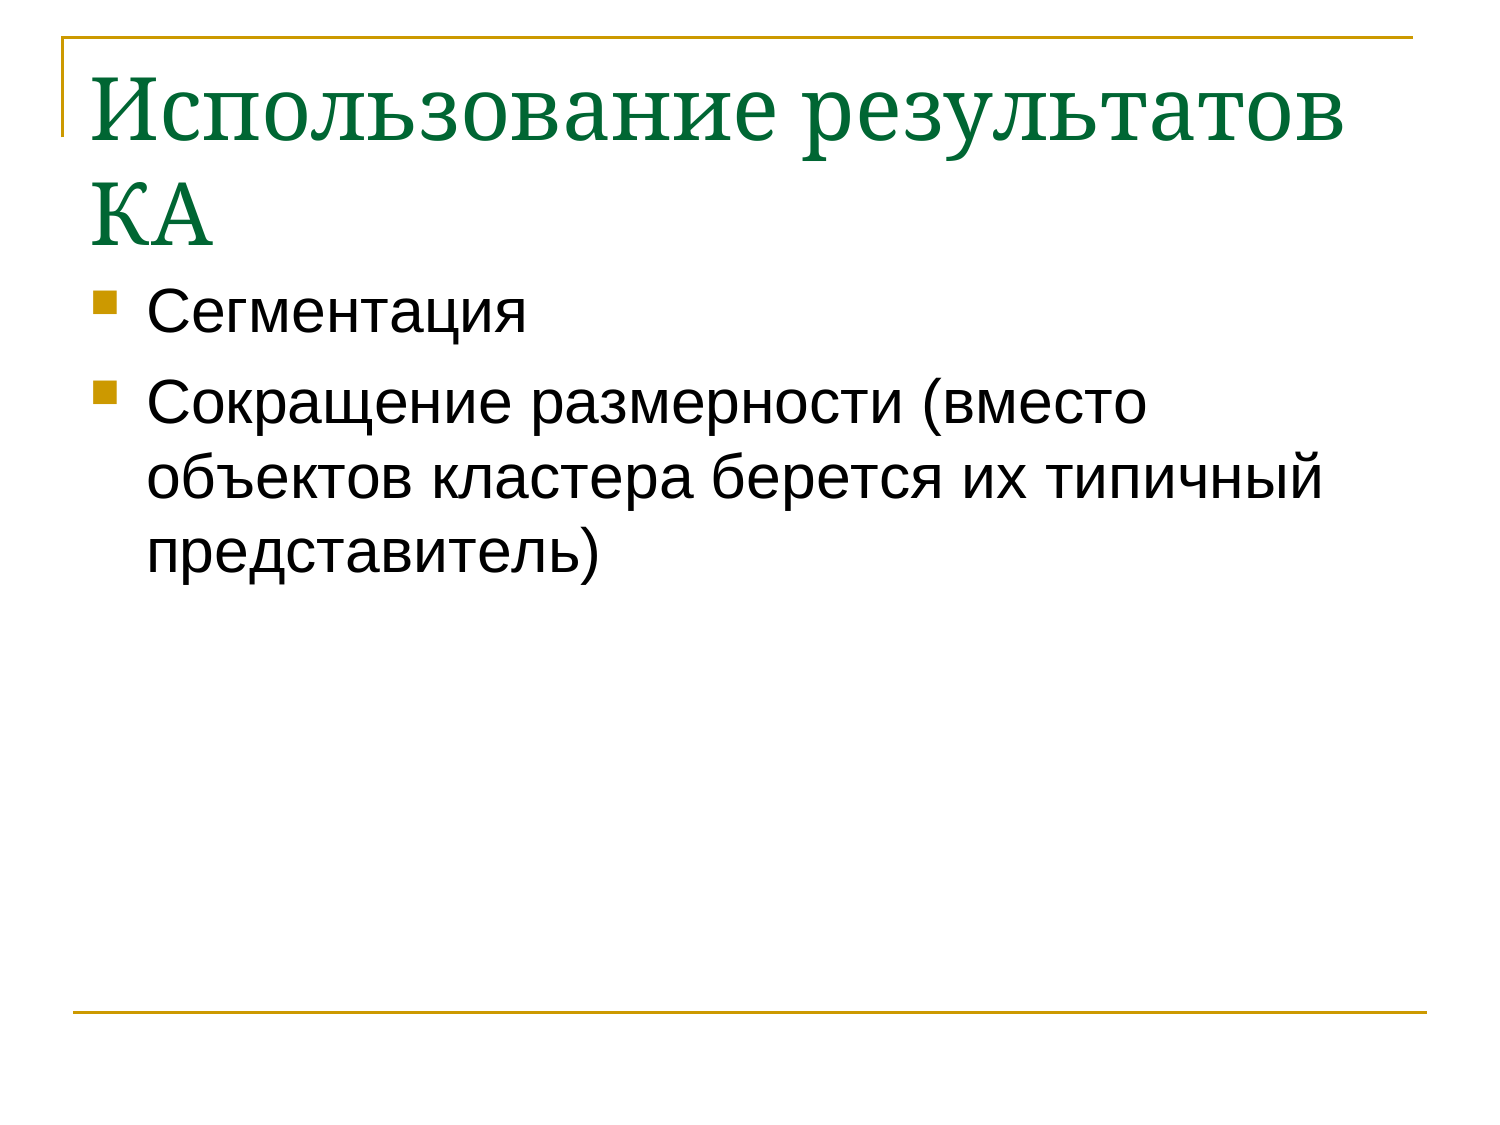

# Использование результатов КА
Сегментация
Сокращение размерности (вместо объектов кластера берется их типичный представитель)